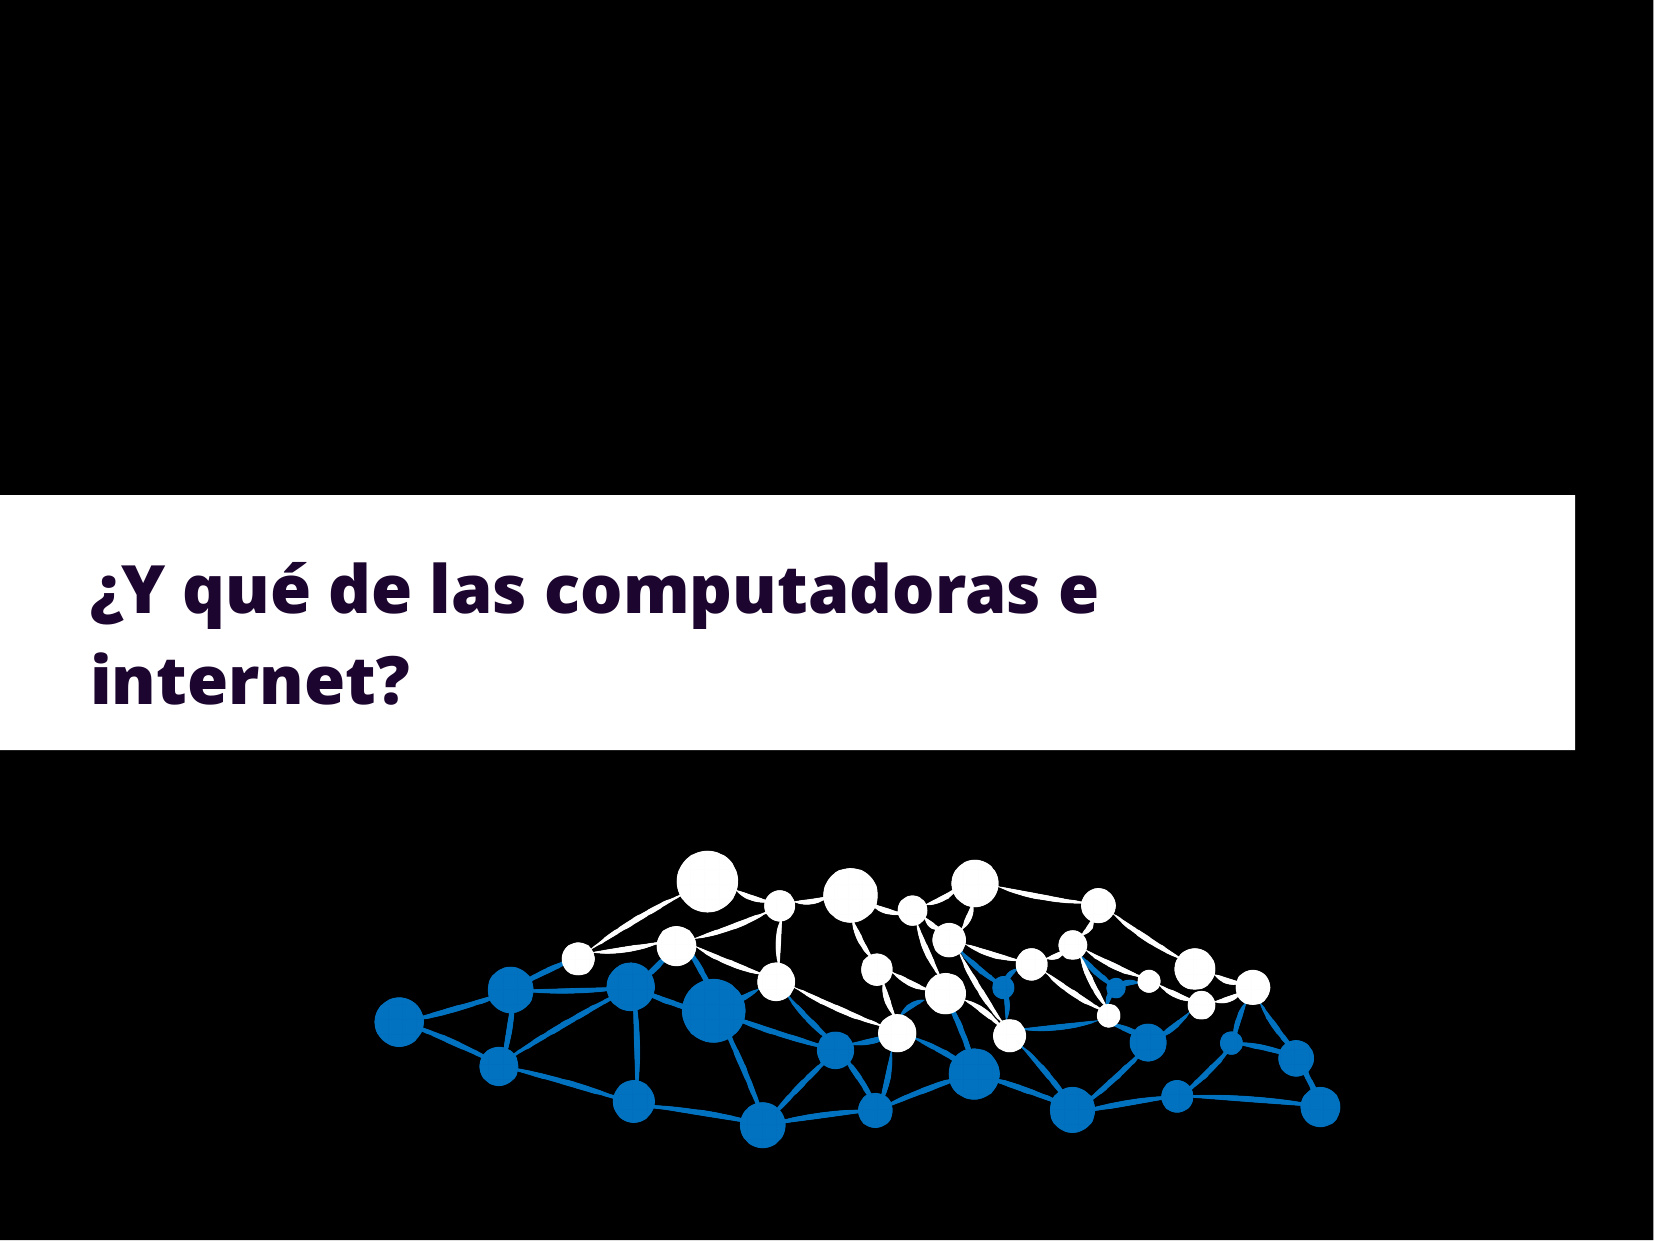

# ¿Y qué de las computadoras e internet?